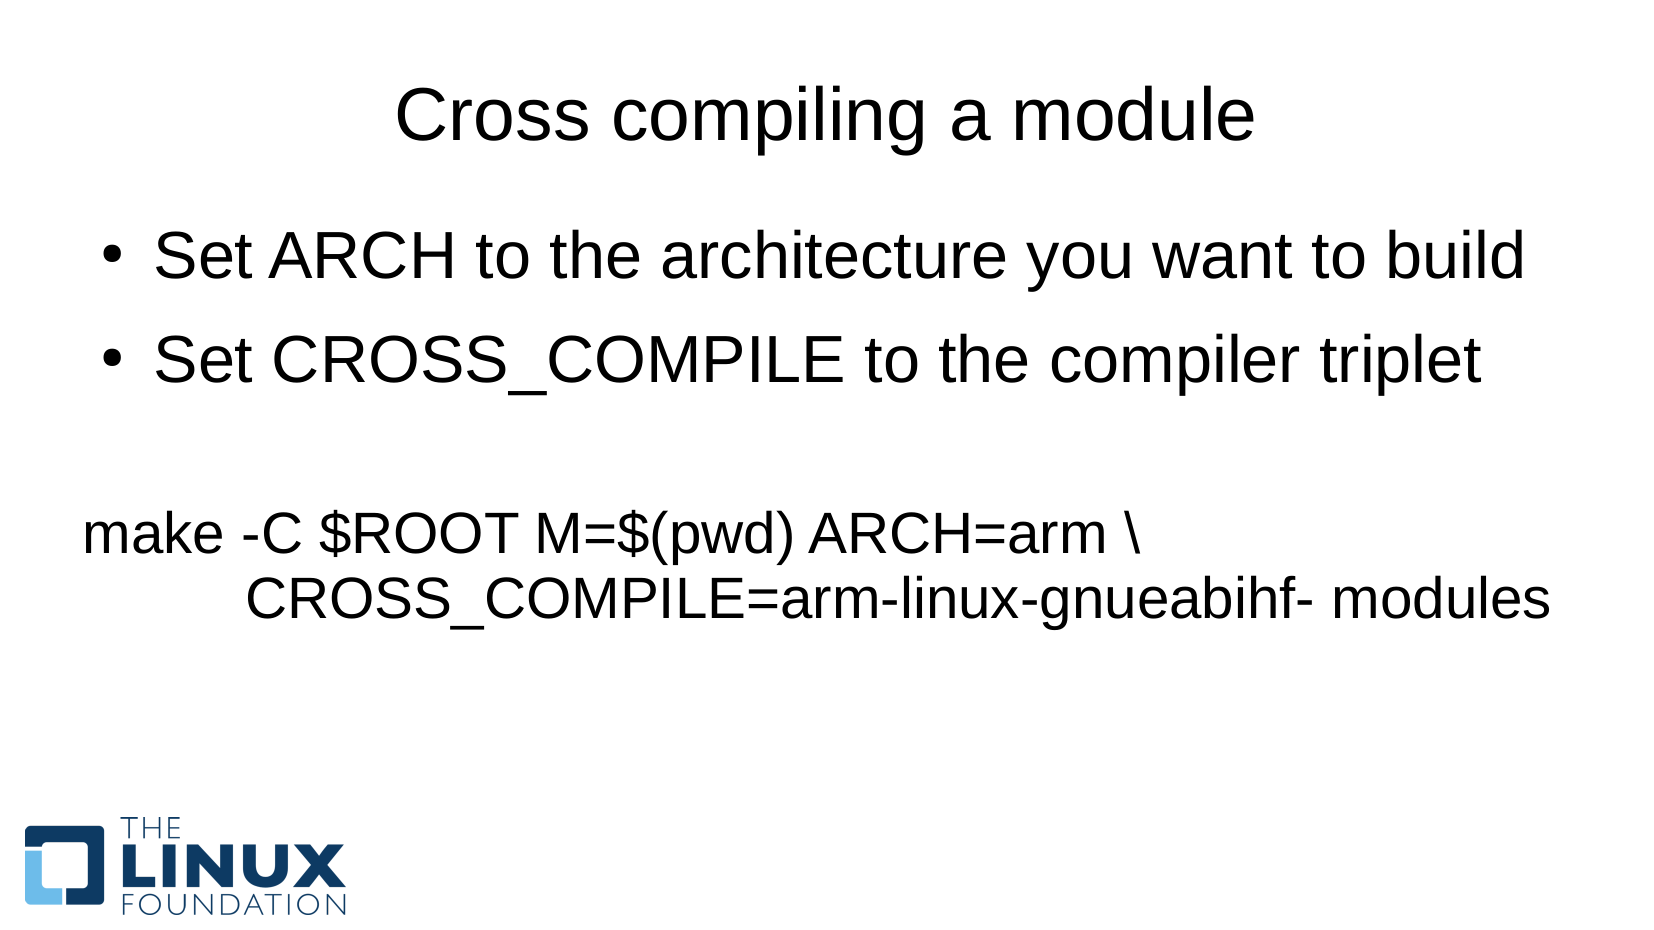

# Cross compiling a module
Set ARCH to the architecture you want to build
Set CROSS_COMPILE to the compiler triplet
make -C $ROOT M=$(pwd) ARCH=arm \
 CROSS_COMPILE=arm-linux-gnueabihf- modules